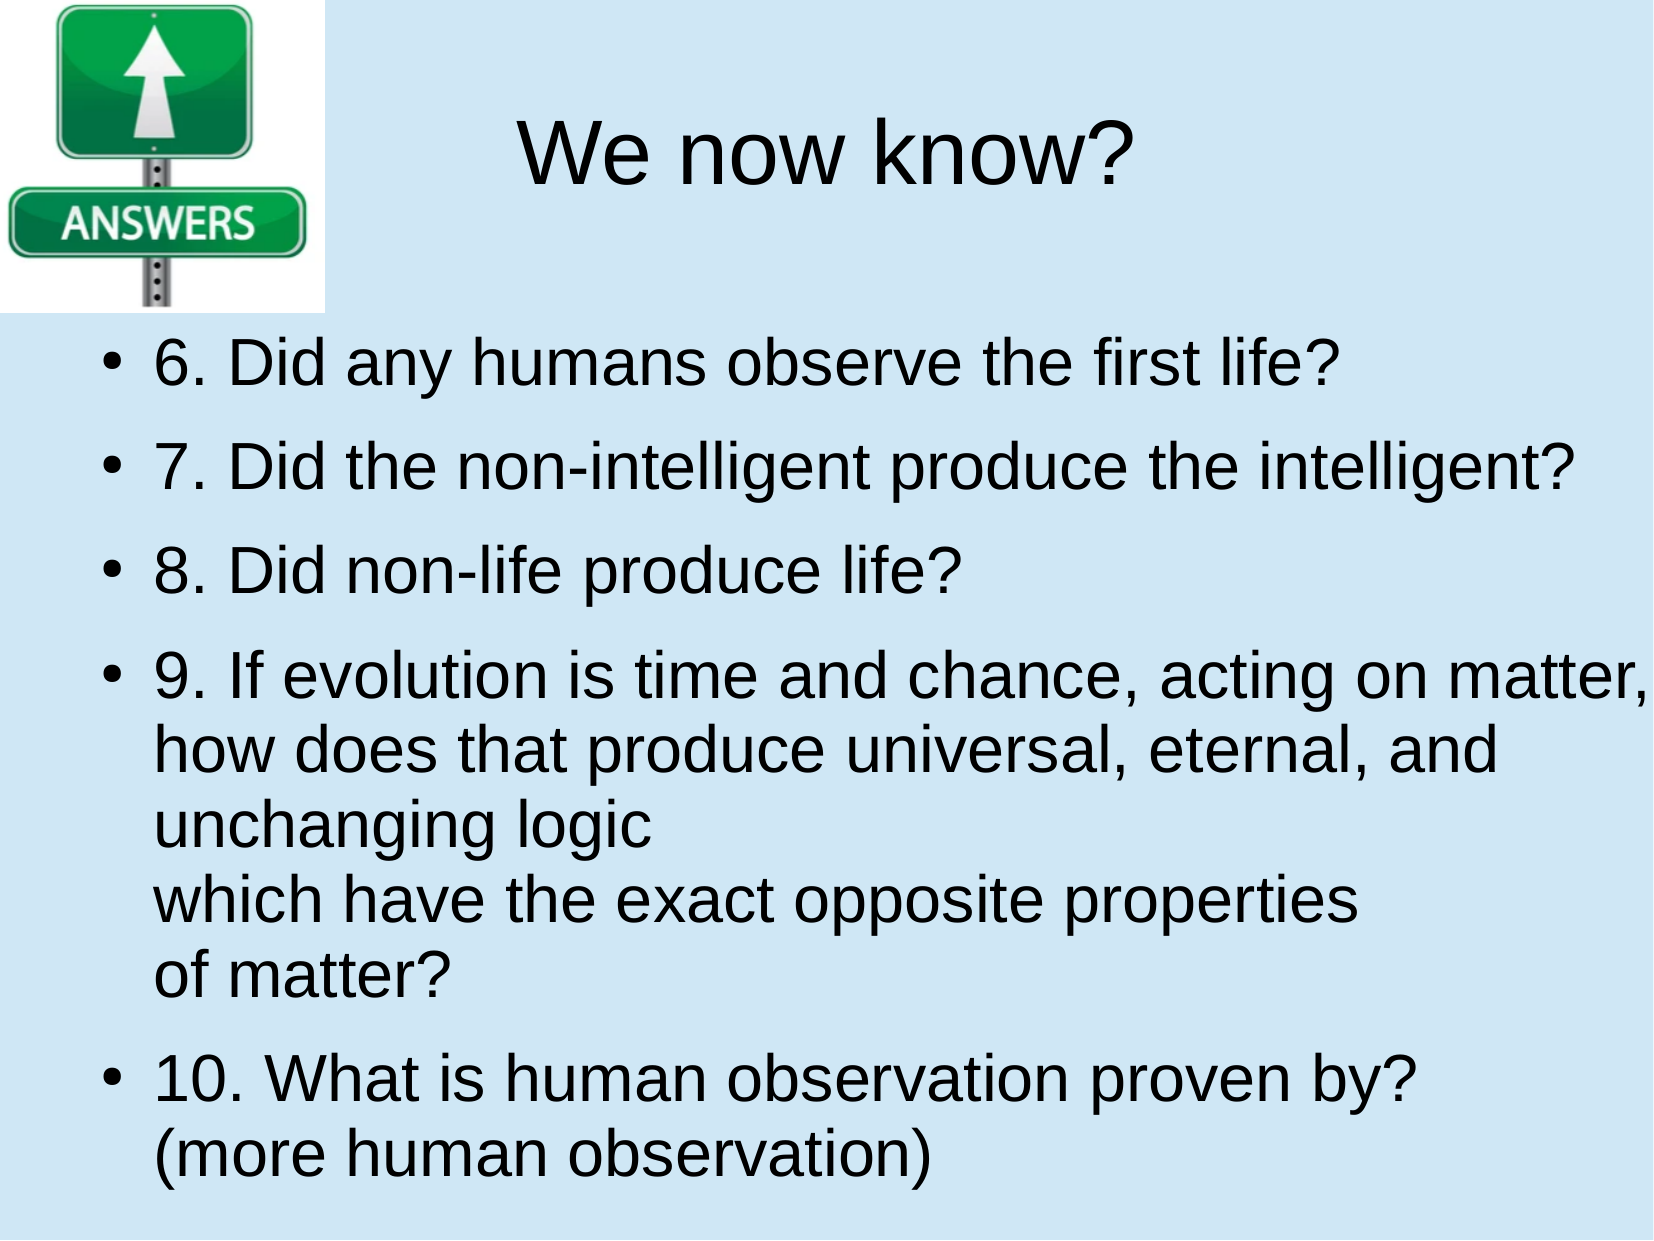

# We now know?
6. Did any humans observe the first life?
7. Did the non-intelligent produce the intelligent?
8. Did non-life produce life?
9. If evolution is time and chance, acting on matter, how does that produce universal, eternal, and unchanging logic
which have the exact opposite properties
of matter?
10. What is human observation proven by?
(more human observation)